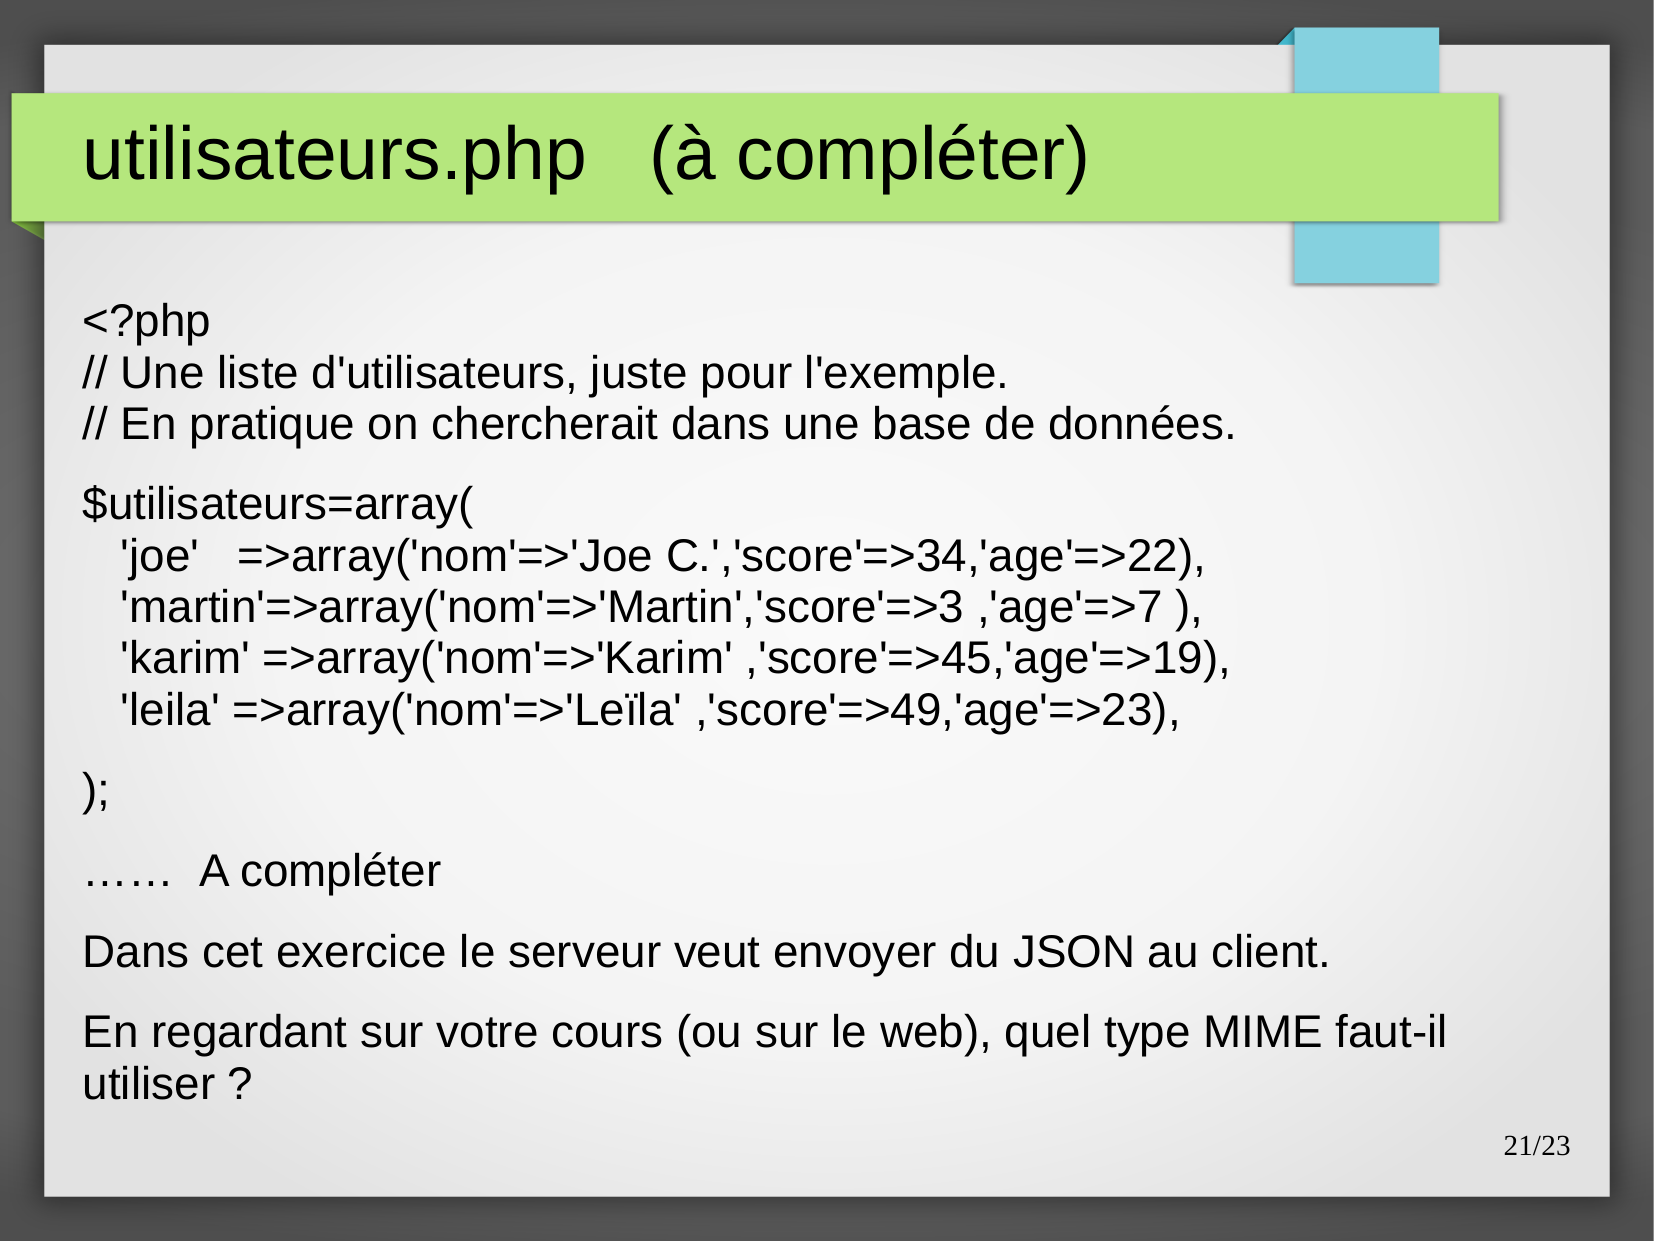

# utilisateurs.php (à compléter)
<?php
// Une liste d'utilisateurs, juste pour l'exemple.
// En pratique on chercherait dans une base de données.
$utilisateurs=array(
 'joe' =>array('nom'=>'Joe C.','score'=>34,'age'=>22),
 'martin'=>array('nom'=>'Martin','score'=>3 ,'age'=>7 ),
 'karim' =>array('nom'=>'Karim' ,'score'=>45,'age'=>19),
 'leila' =>array('nom'=>'Leïla' ,'score'=>49,'age'=>23),
);
…… A compléter
Dans cet exercice le serveur veut envoyer du JSON au client.
En regardant sur votre cours (ou sur le web), quel type MIME faut-il utiliser ?
21